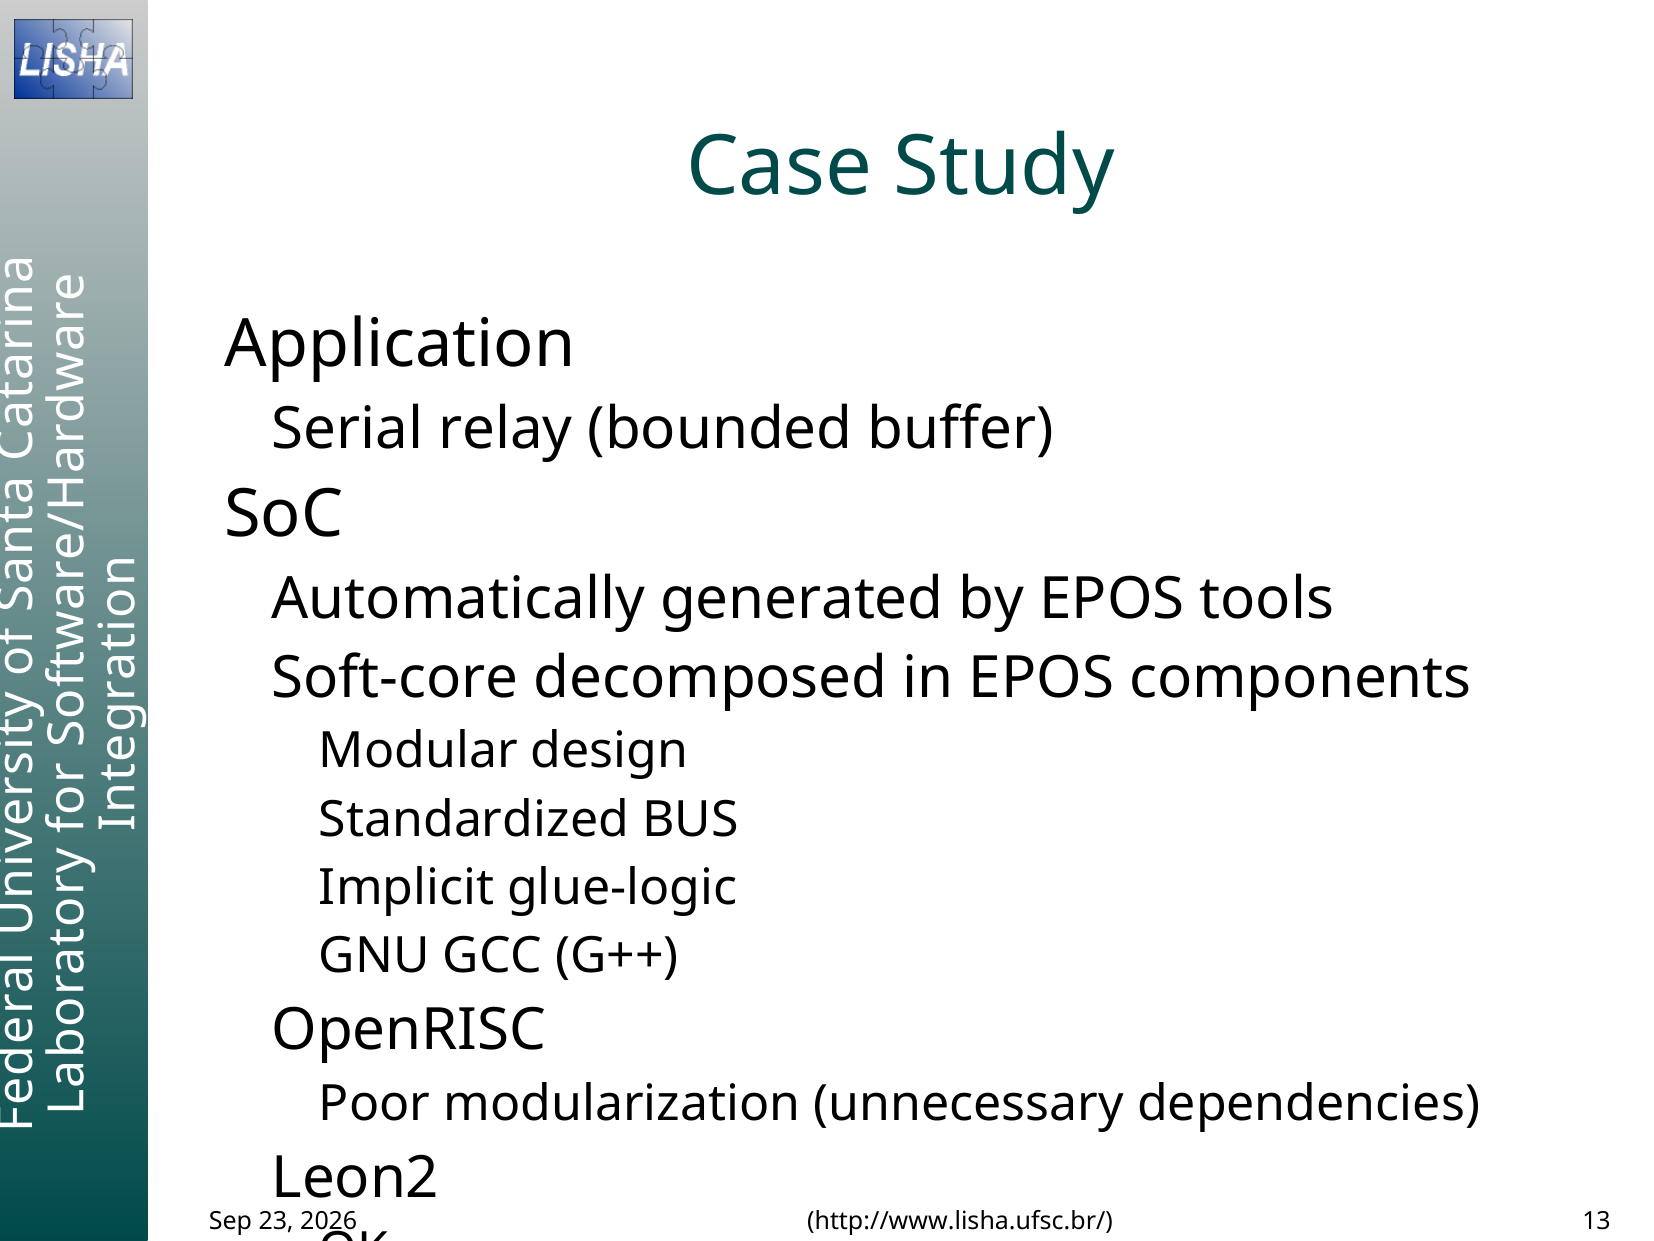

# Case Study
Application
Serial relay (bounded buffer)
SoC
Automatically generated by EPOS tools
Soft-core decomposed in EPOS components
Modular design
Standardized BUS
Implicit glue-logic
GNU GCC (G++)
OpenRISC
Poor modularization (unnecessary dependencies)
Leon2
OK